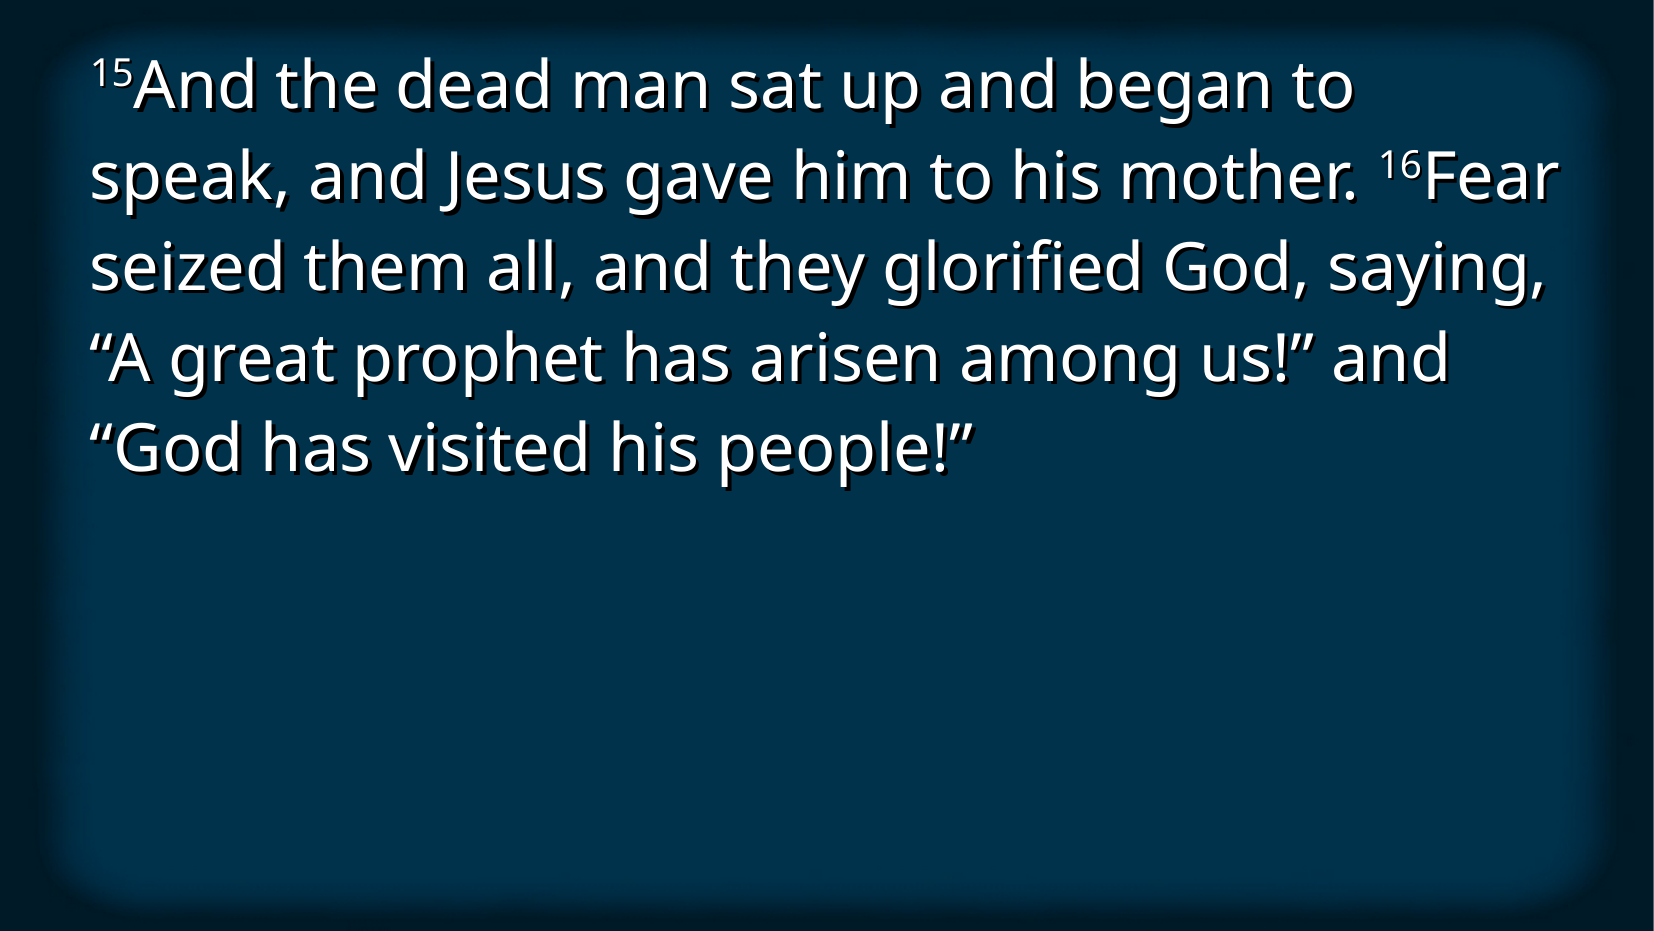

15And the dead man sat up and began to speak, and Jesus gave him to his mother. 16Fear seized them all, and they glorified God, saying, “A great prophet has arisen among us!” and “God has visited his people!”